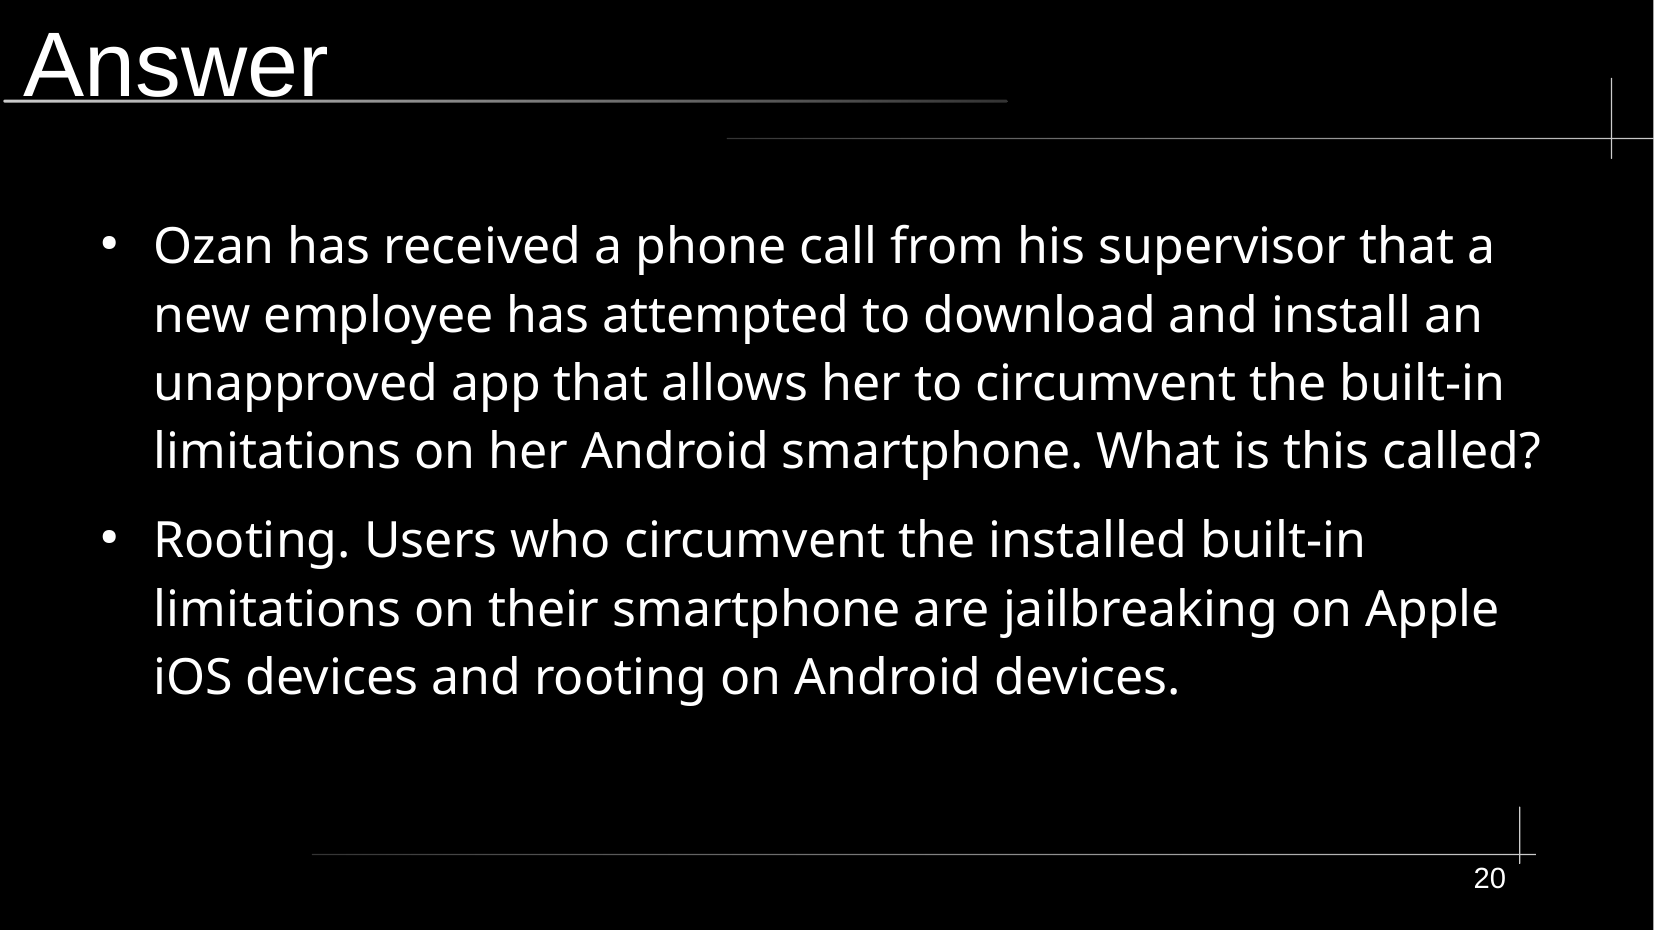

# Answer
Ozan has received a phone call from his supervisor that a new employee has attempted to download and install an unapproved app that allows her to circumvent the built-in limitations on her Android smartphone. What is this called?
Rooting. Users who circumvent the installed built-in limitations on their smartphone are jailbreaking on Apple iOS devices and rooting on Android devices.
20